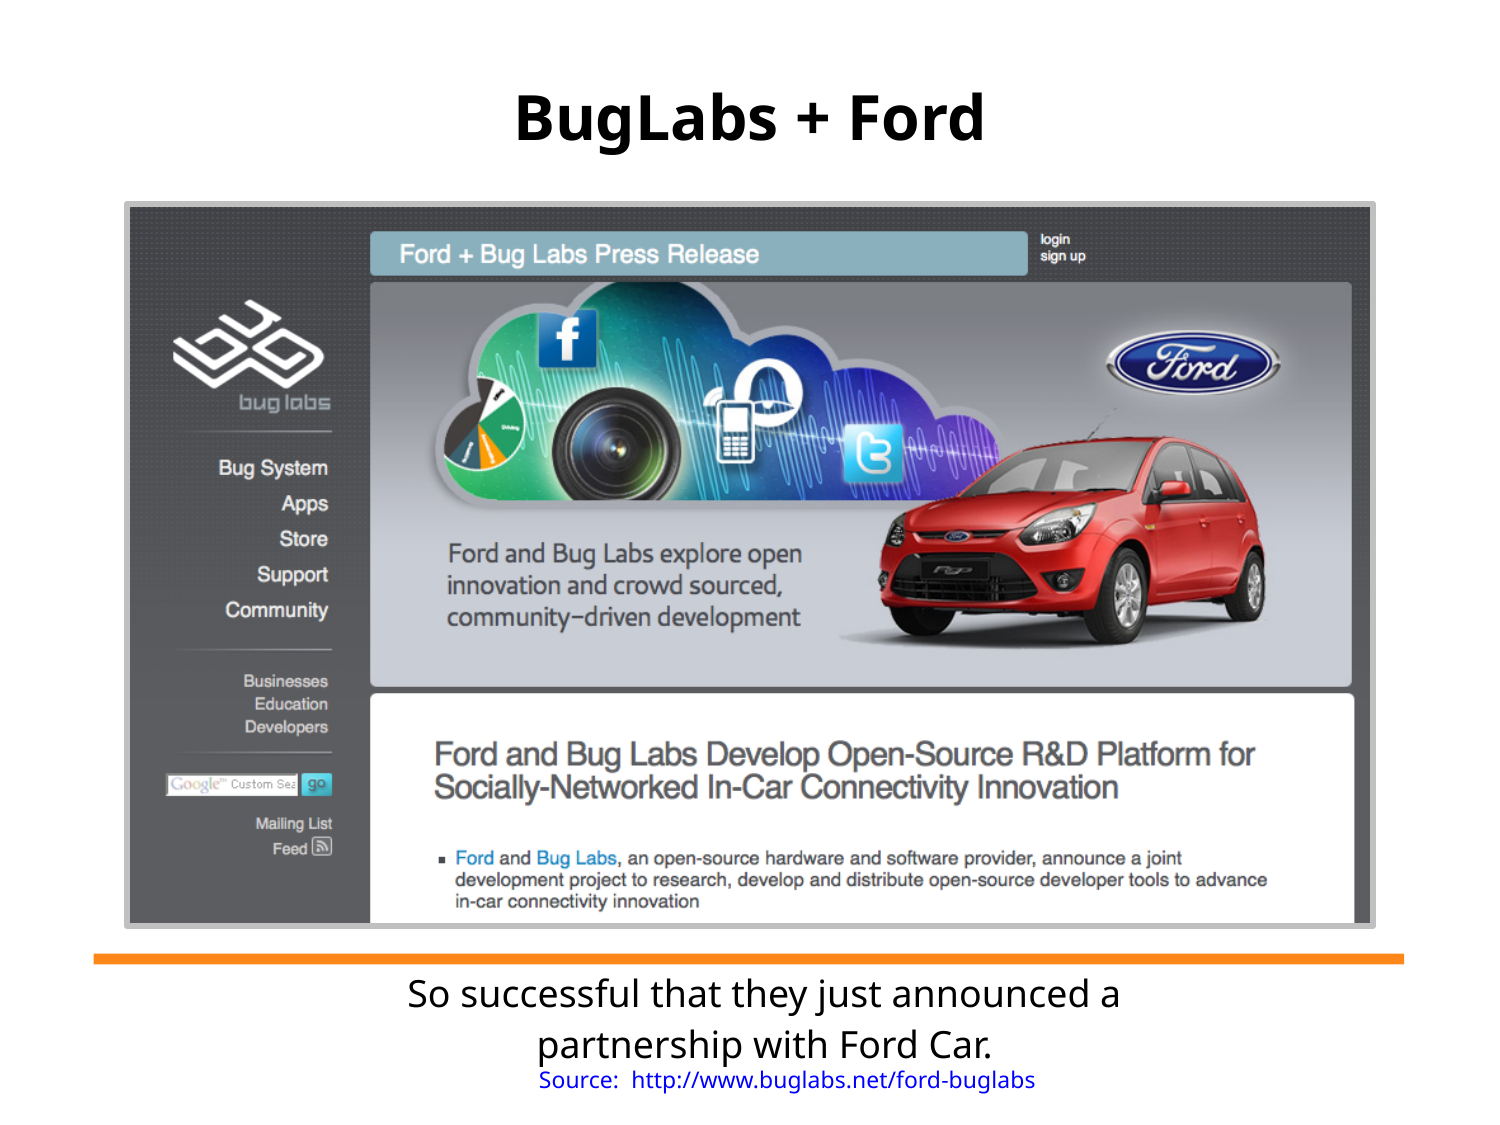

# BugLabs + Ford
So successful that they just announced a partnership with Ford Car.
Source: http://www.buglabs.net/ford-buglabs